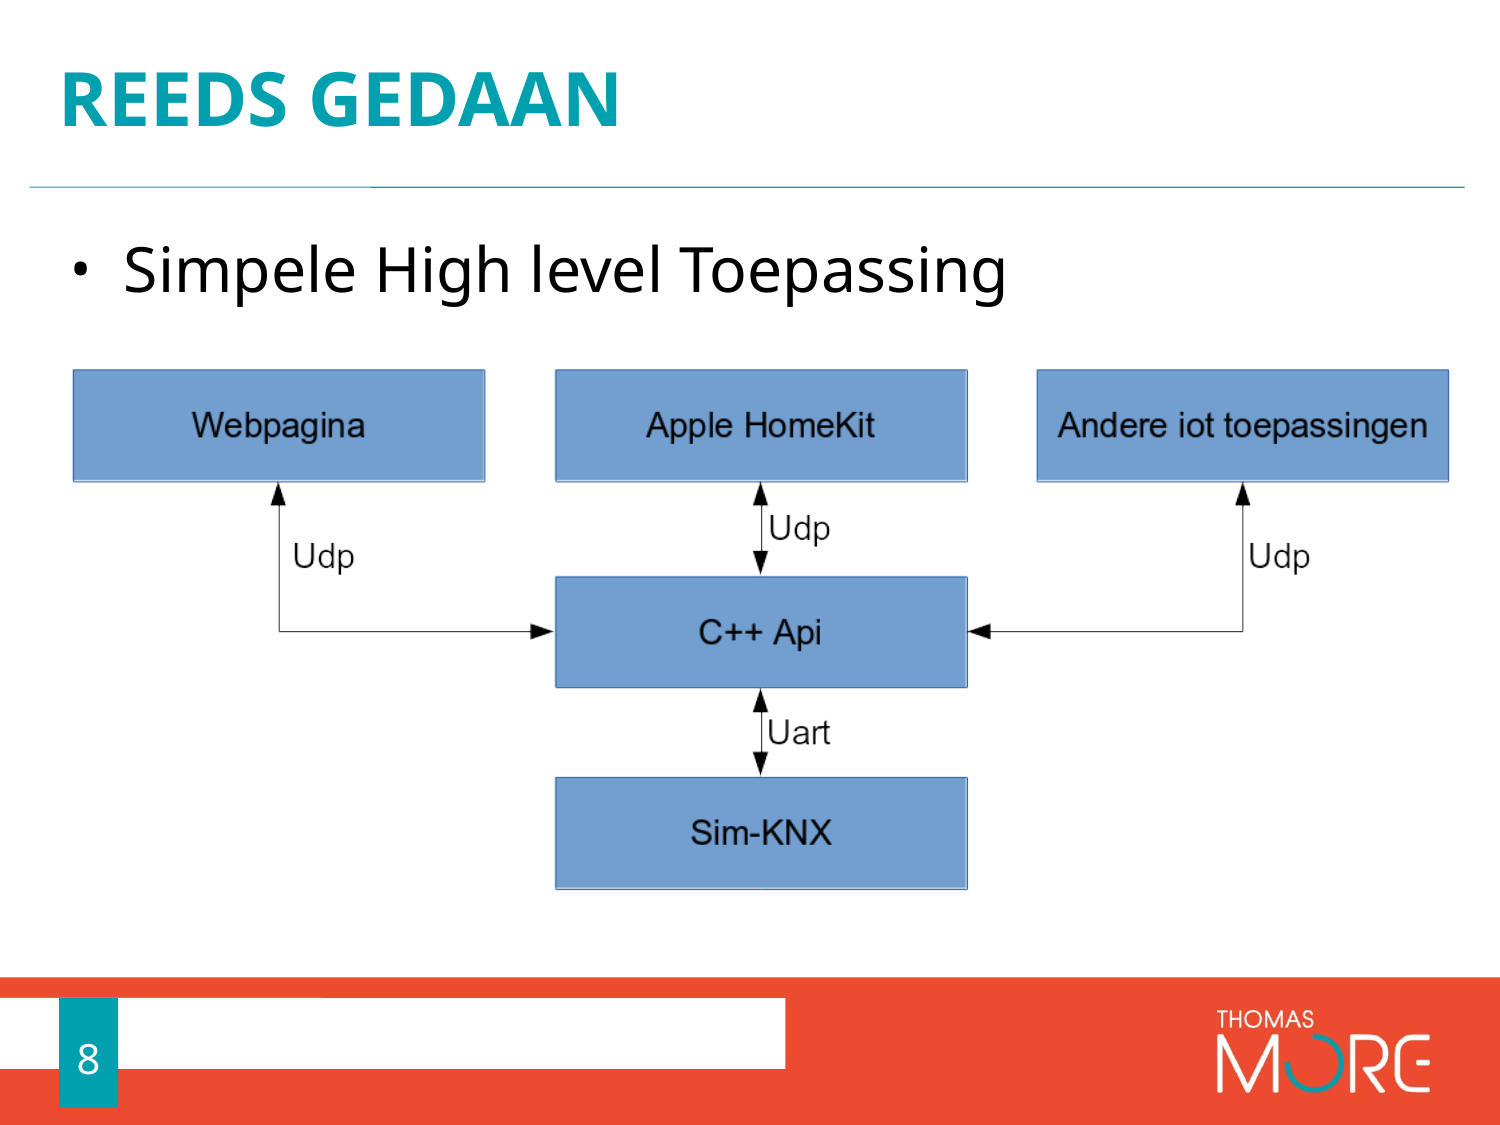

Reeds Gedaan
# Simpele High level Toepassing